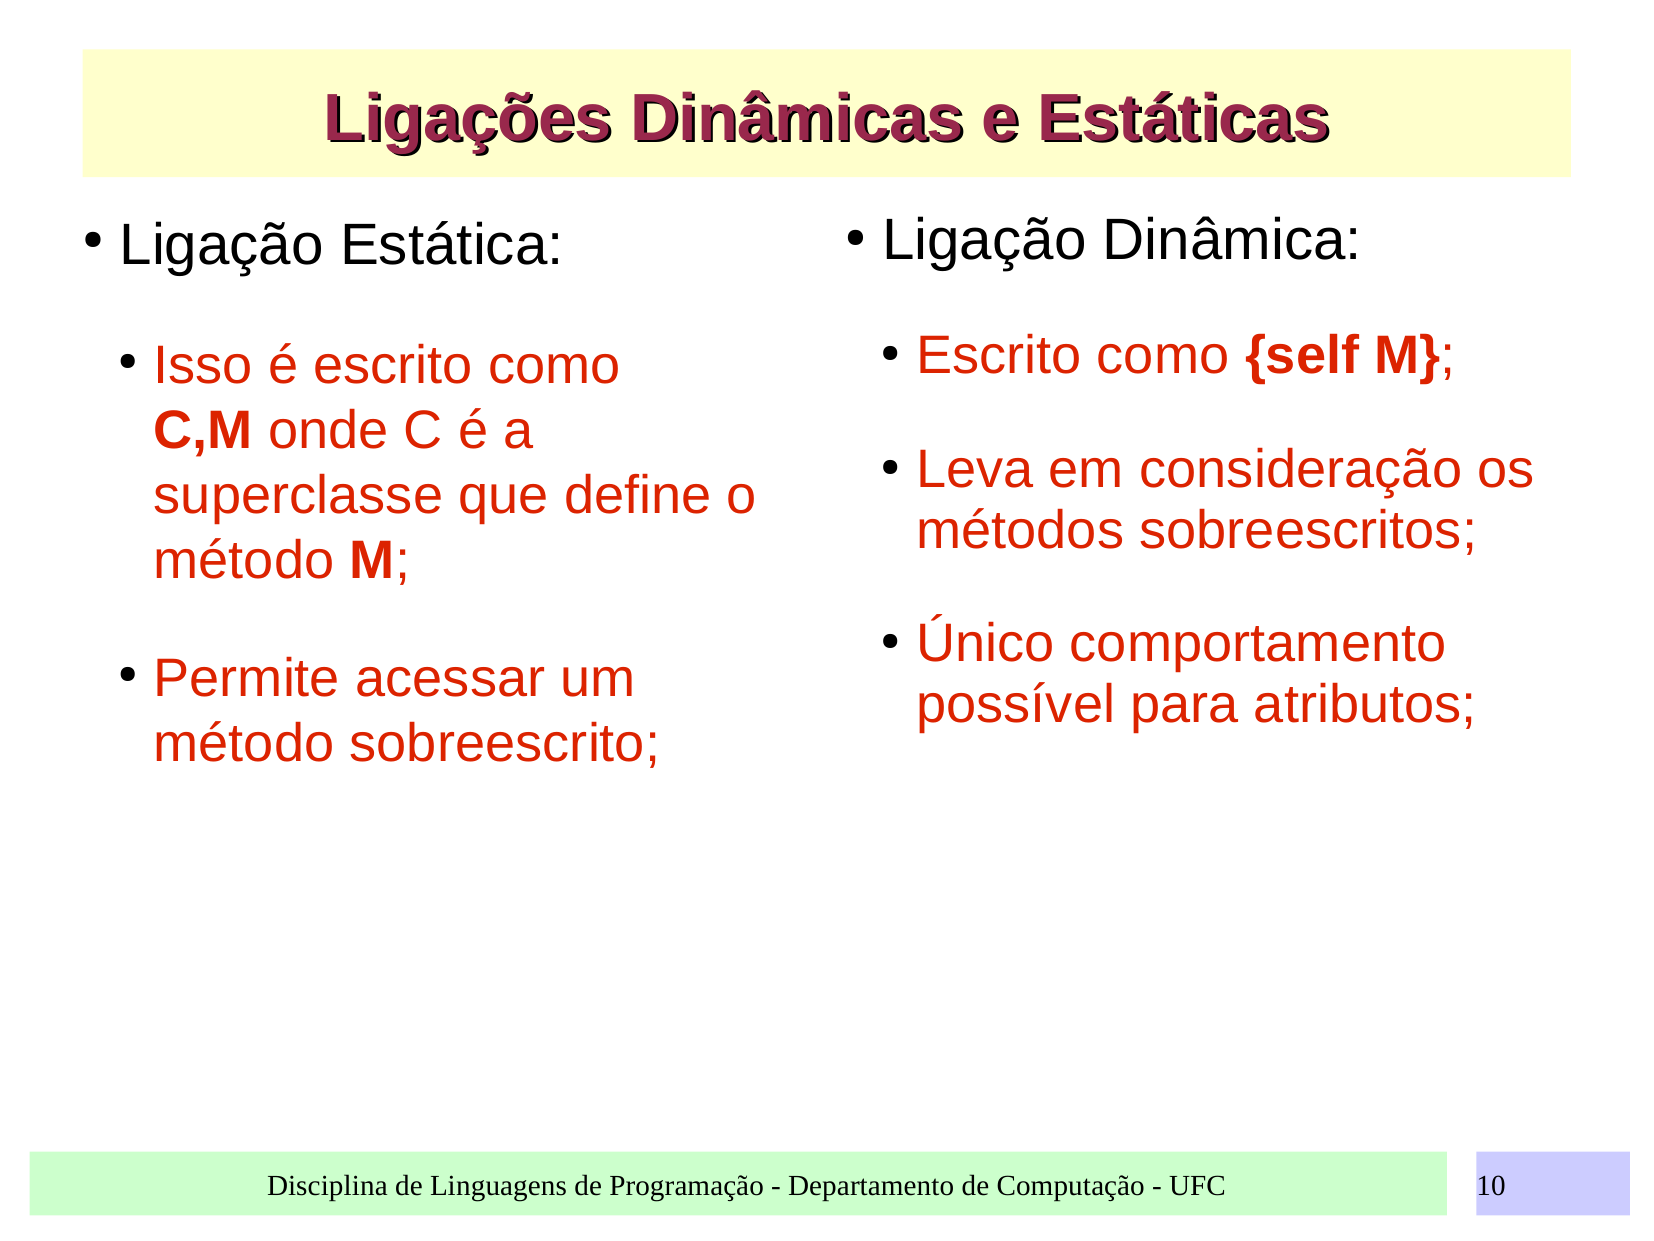

# Ligações Dinâmicas e Estáticas
 Ligação Estática:
Isso é escrito como
C,M onde C é a superclasse que define o método M;
Permite acessar um método sobreescrito;
 Ligação Dinâmica:
Escrito como {self M};
Leva em consideração os métodos sobreescritos;
Único comportamento possível para atributos;
Disciplina de Linguagens de Programação - Departamento de Computação - UFC